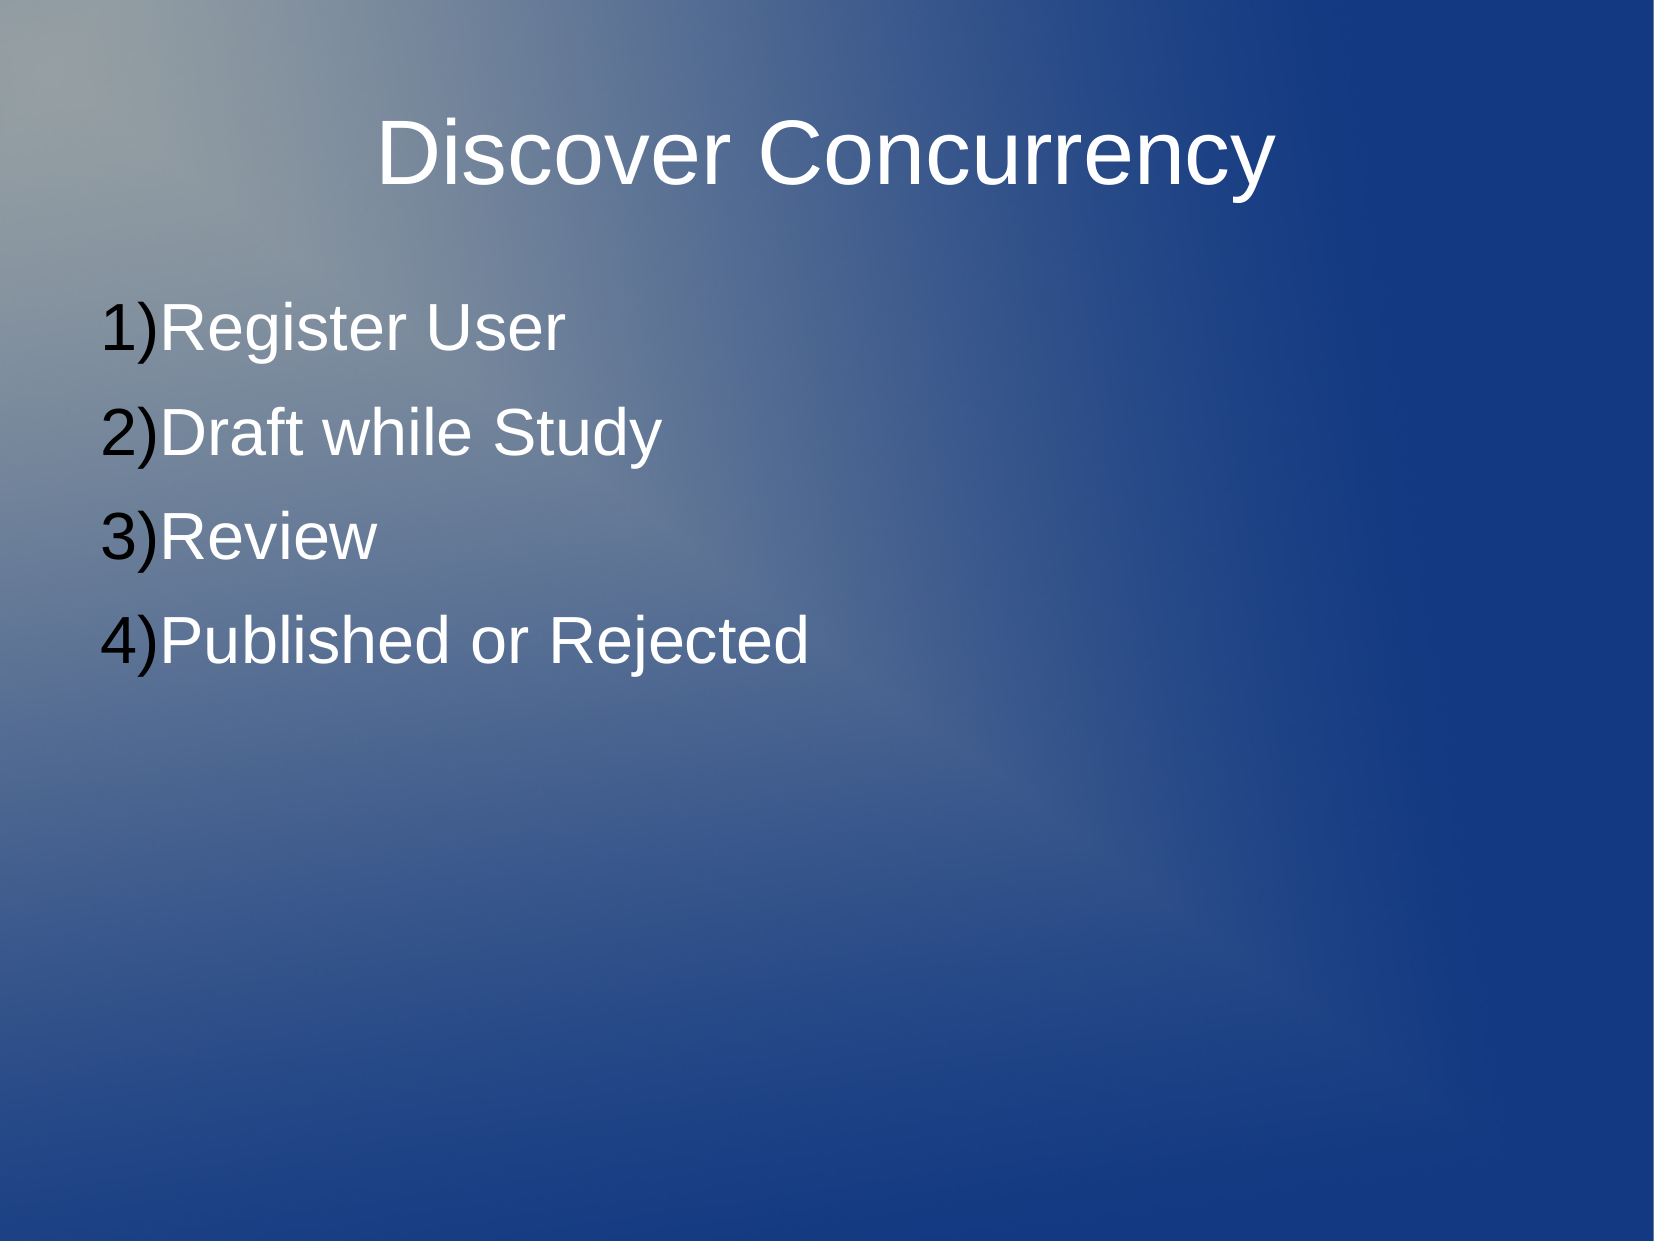

# Discover Concurrency
Register User
Draft while Study
Review
Published or Rejected